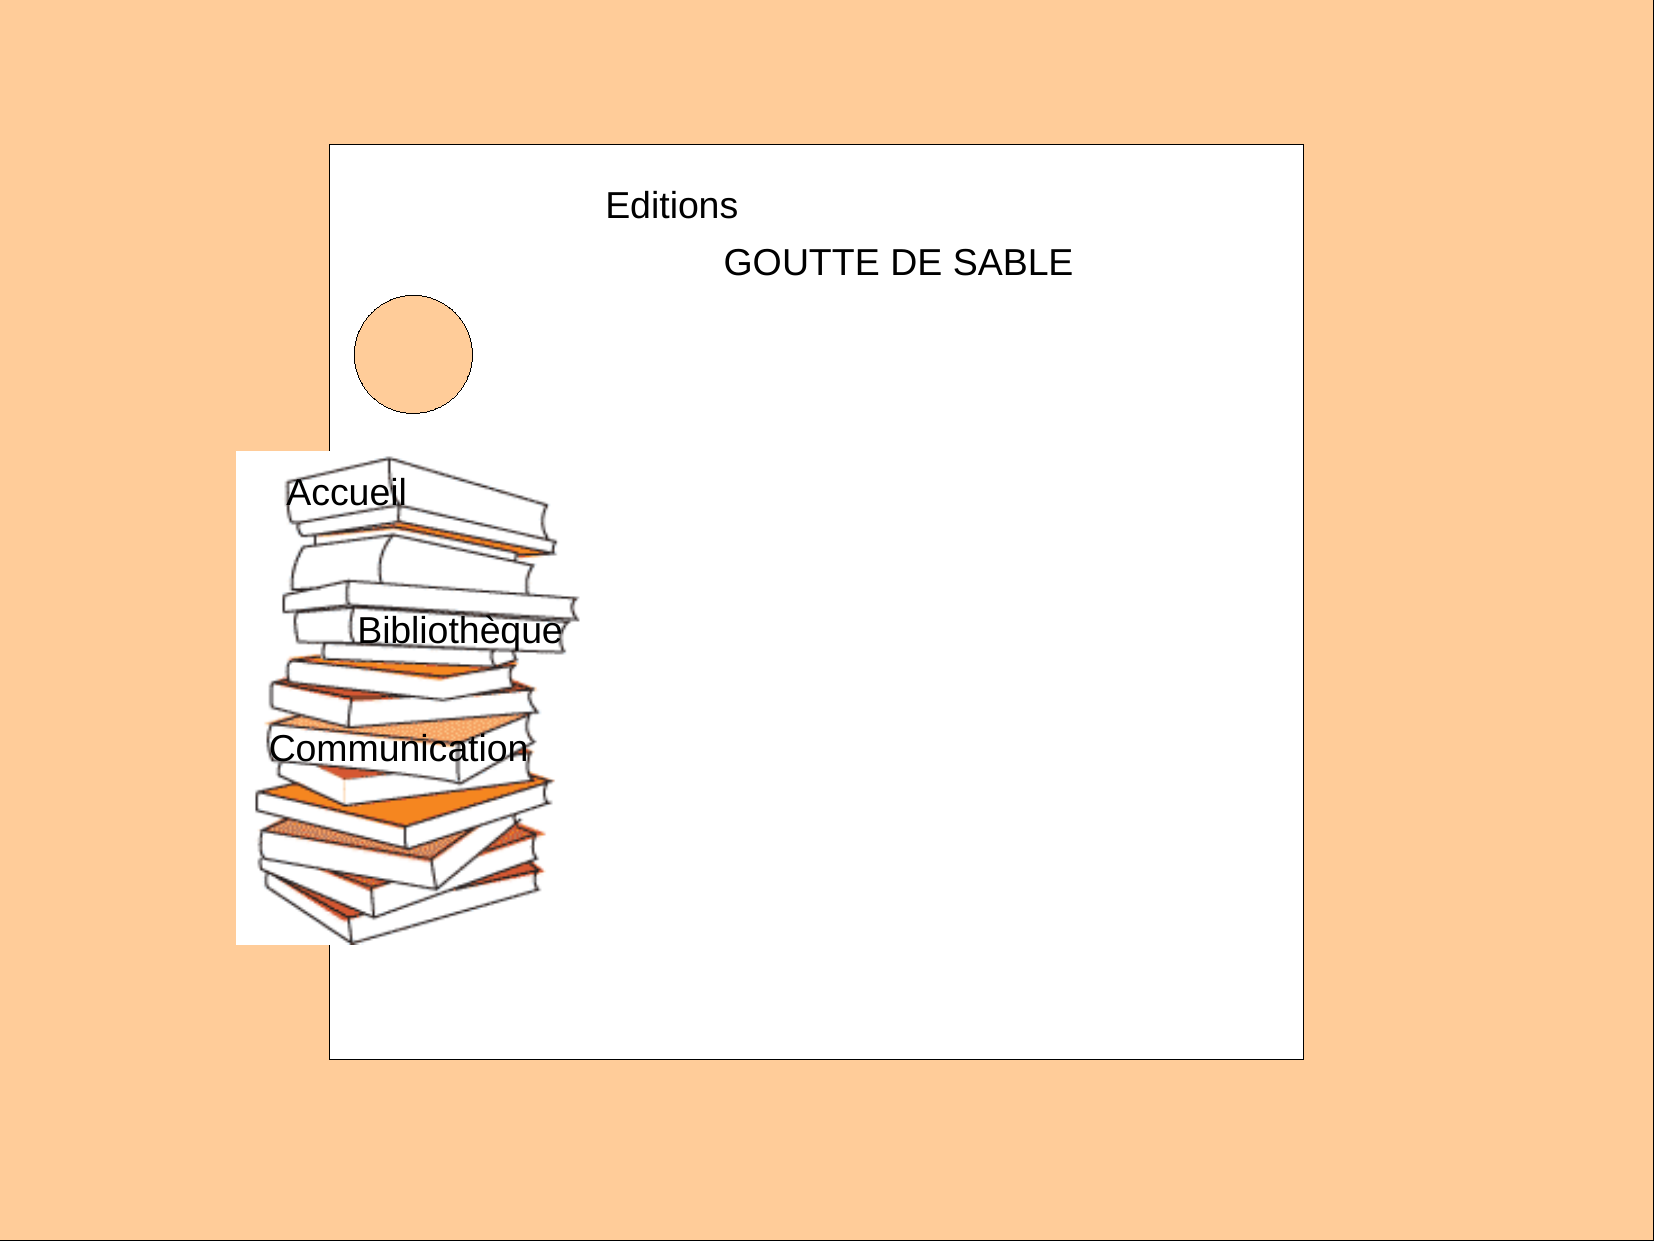

Editions
GOUTTE DE SABLE
Accueil
Bibliothèque
Communication